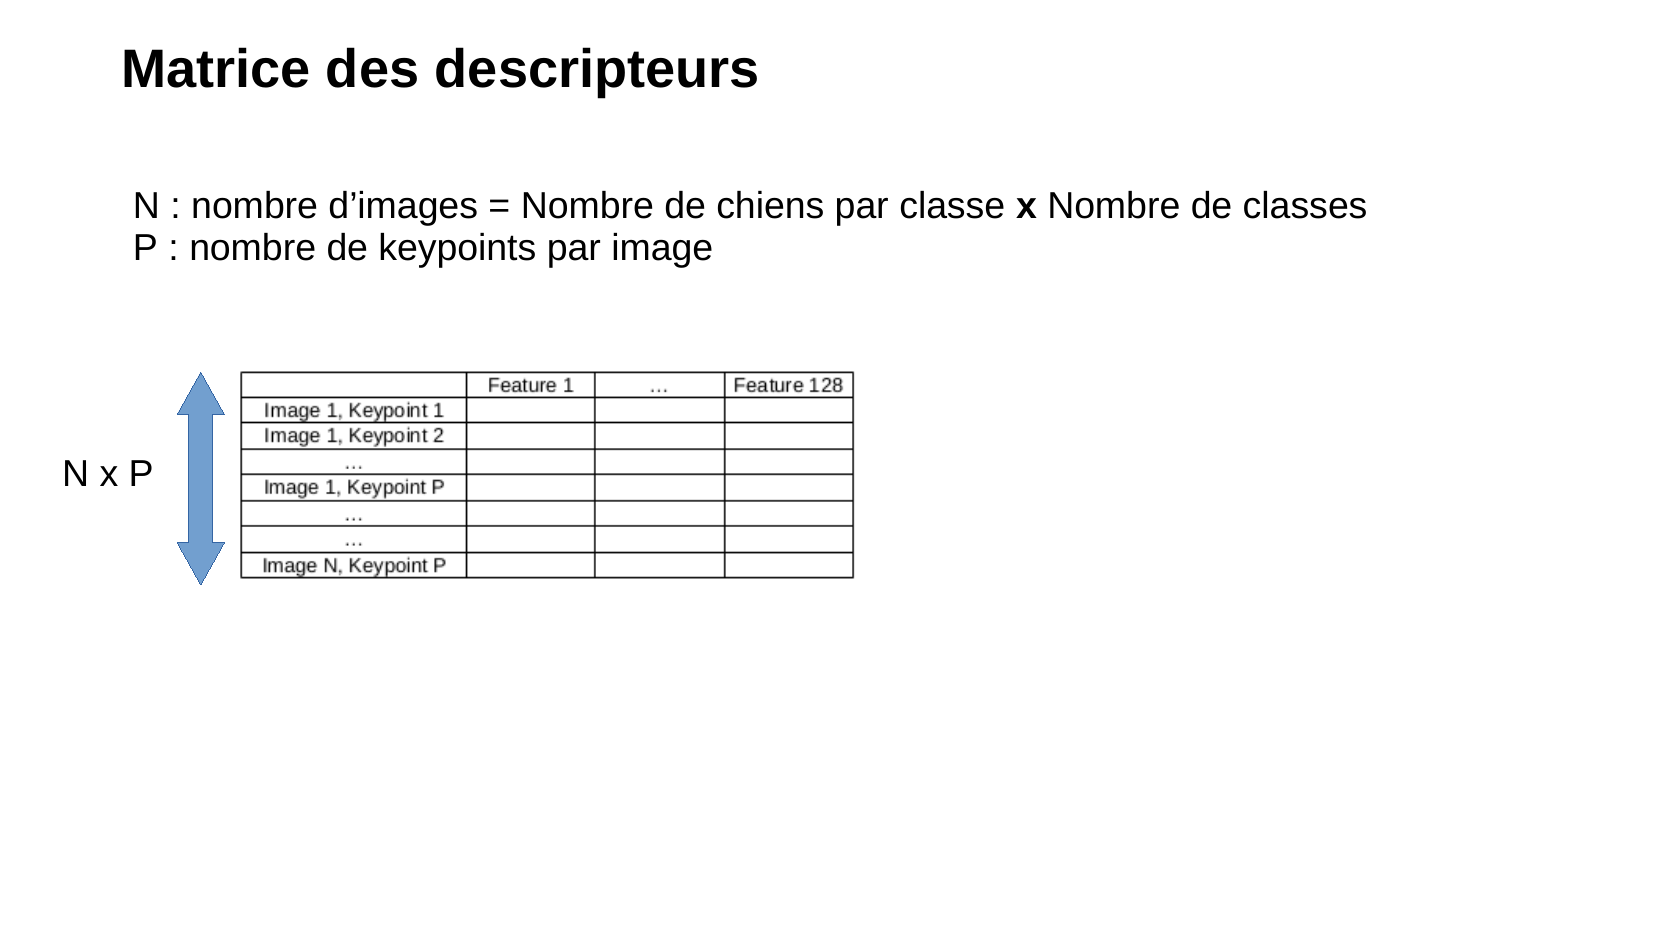

Matrice des descripteurs
N : nombre d’images = Nombre de chiens par classe x Nombre de classes
P : nombre de keypoints par image
N x P